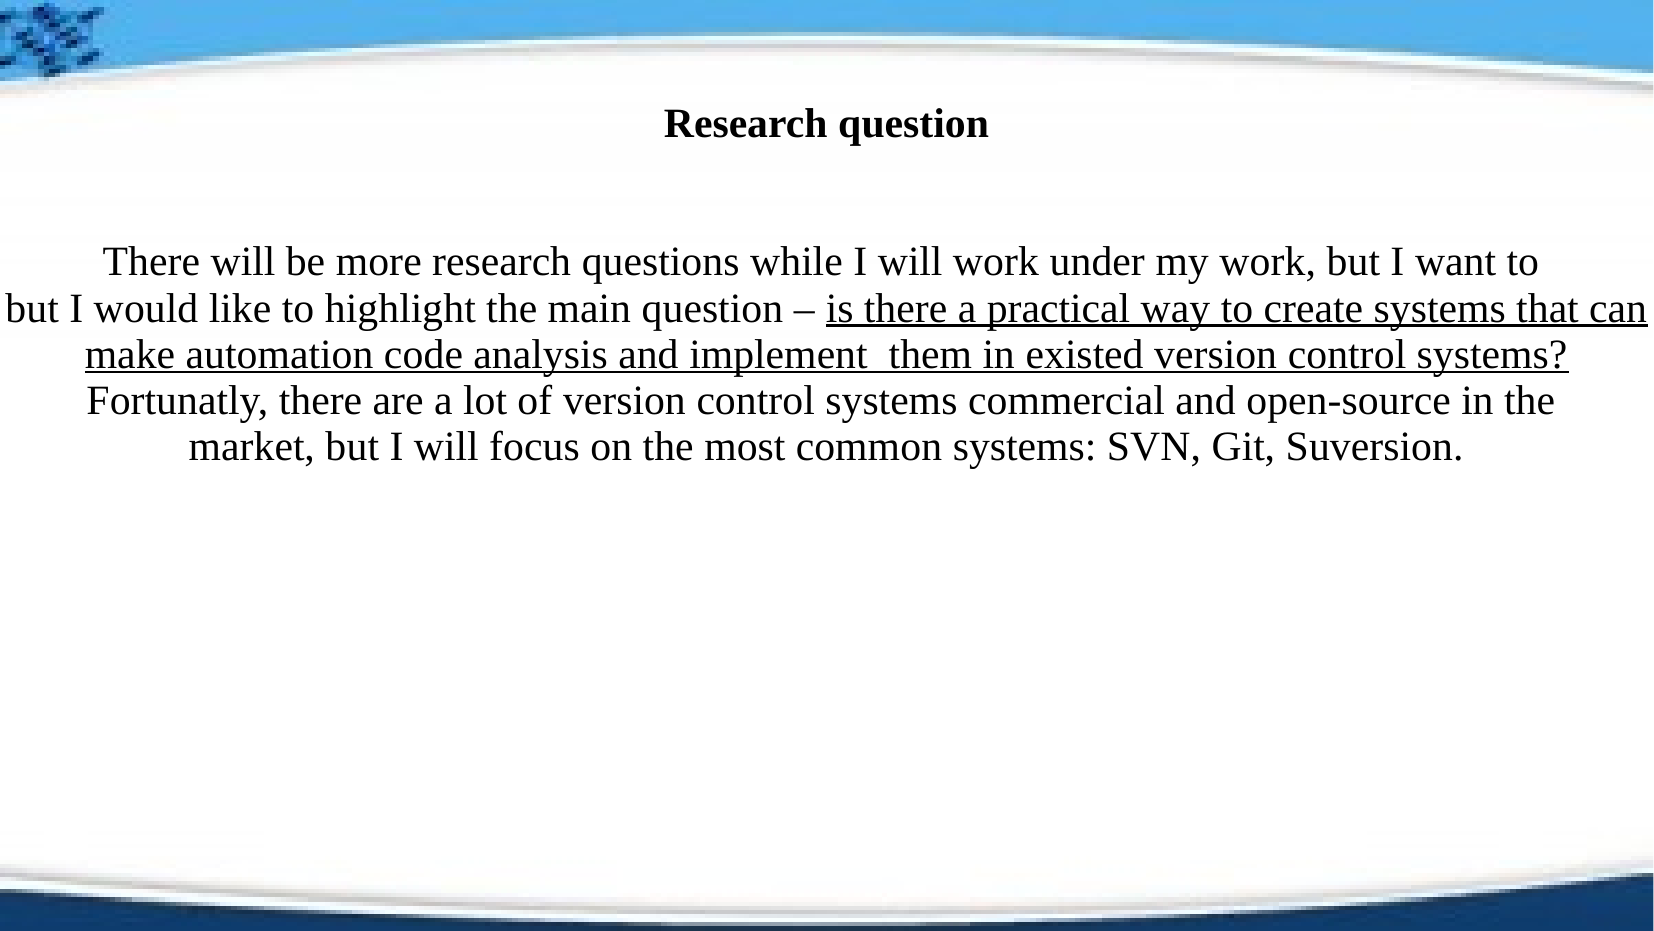

Research question
There will be more research questions while I will work under my work, but I want to
but I would like to highlight the main question – is there a practical way to create systems that can
make automation code analysis and implement them in existed version control systems?
Fortunatly, there are a lot of version control systems commercial and open-source in the
market, but I will focus on the most common systems: SVN, Git, Suversion.